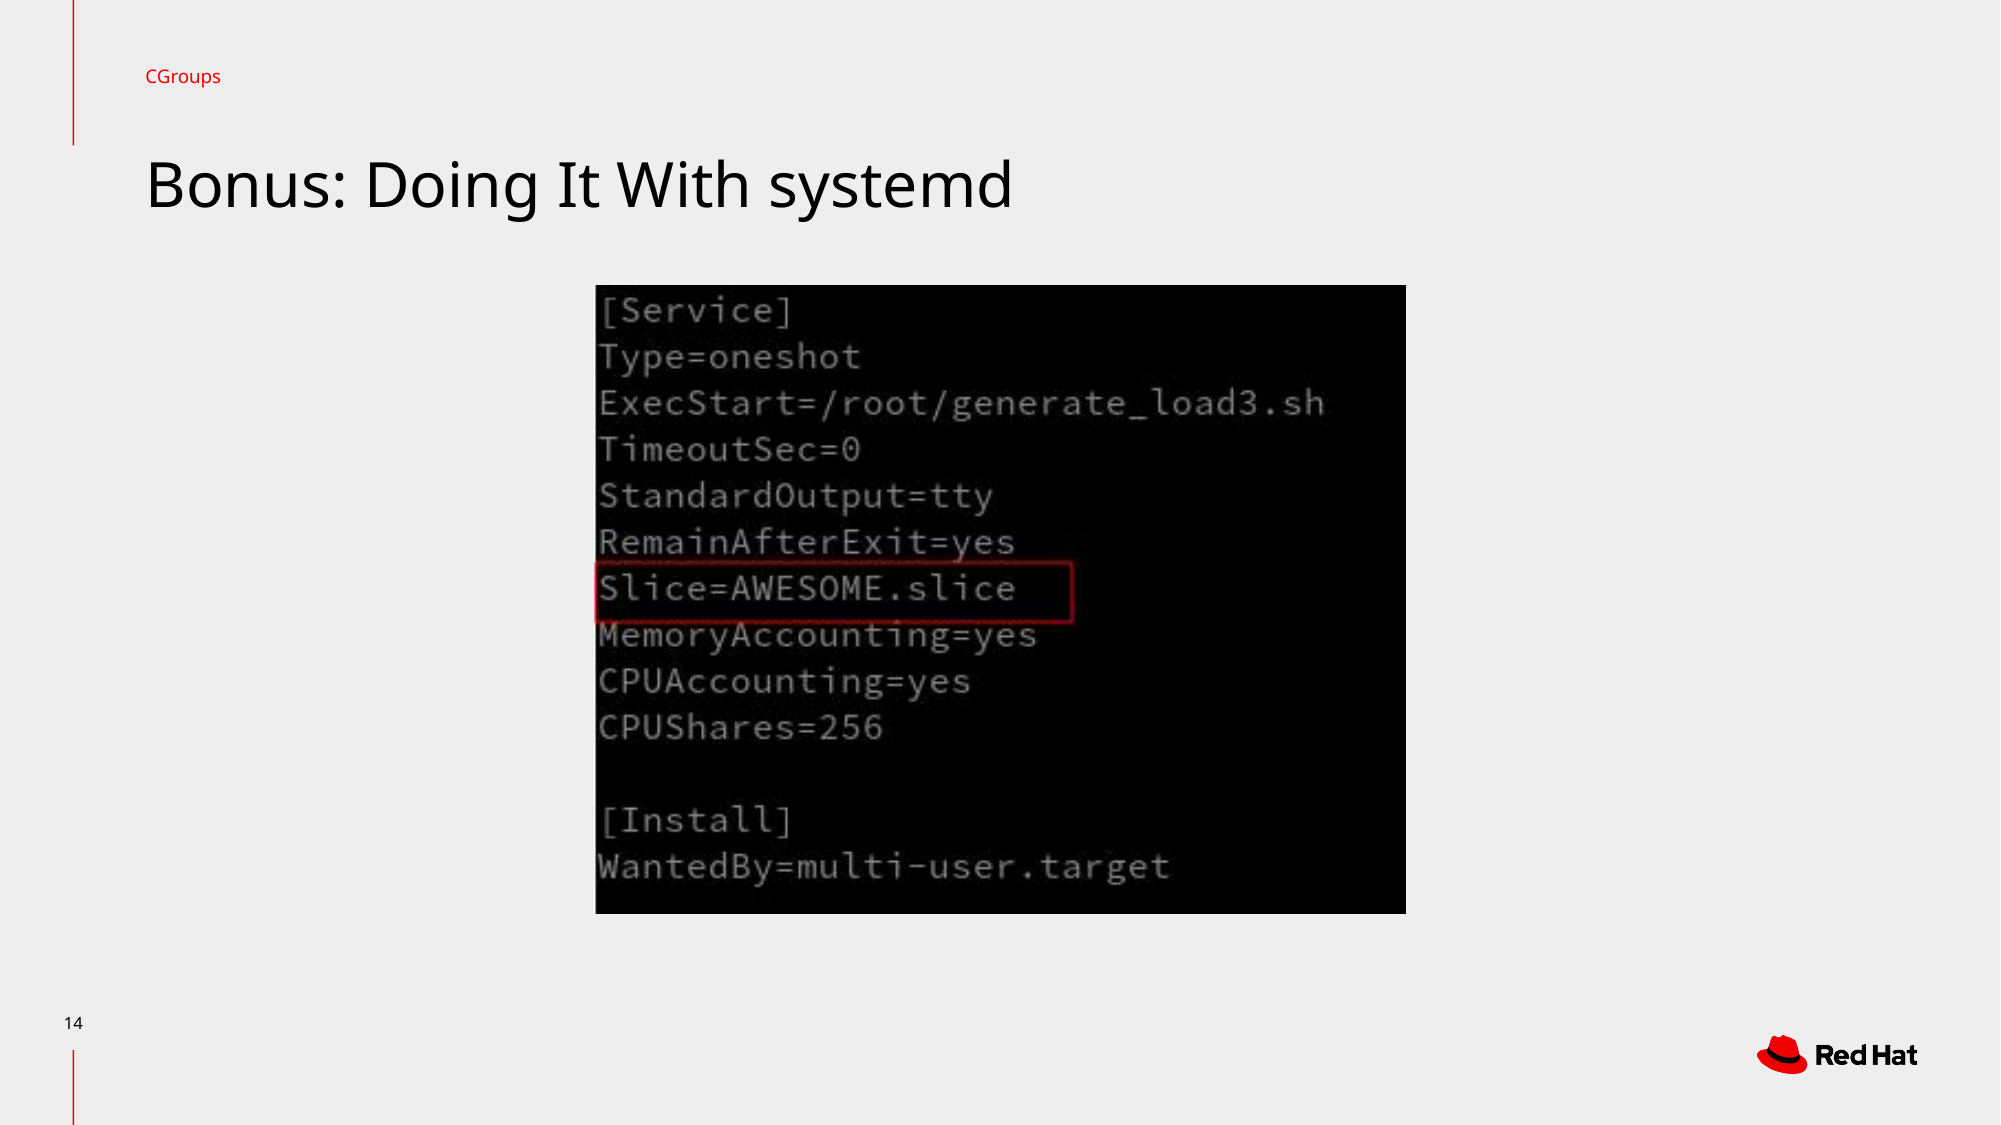

# CGroups
Bonus: Doing It With systemd